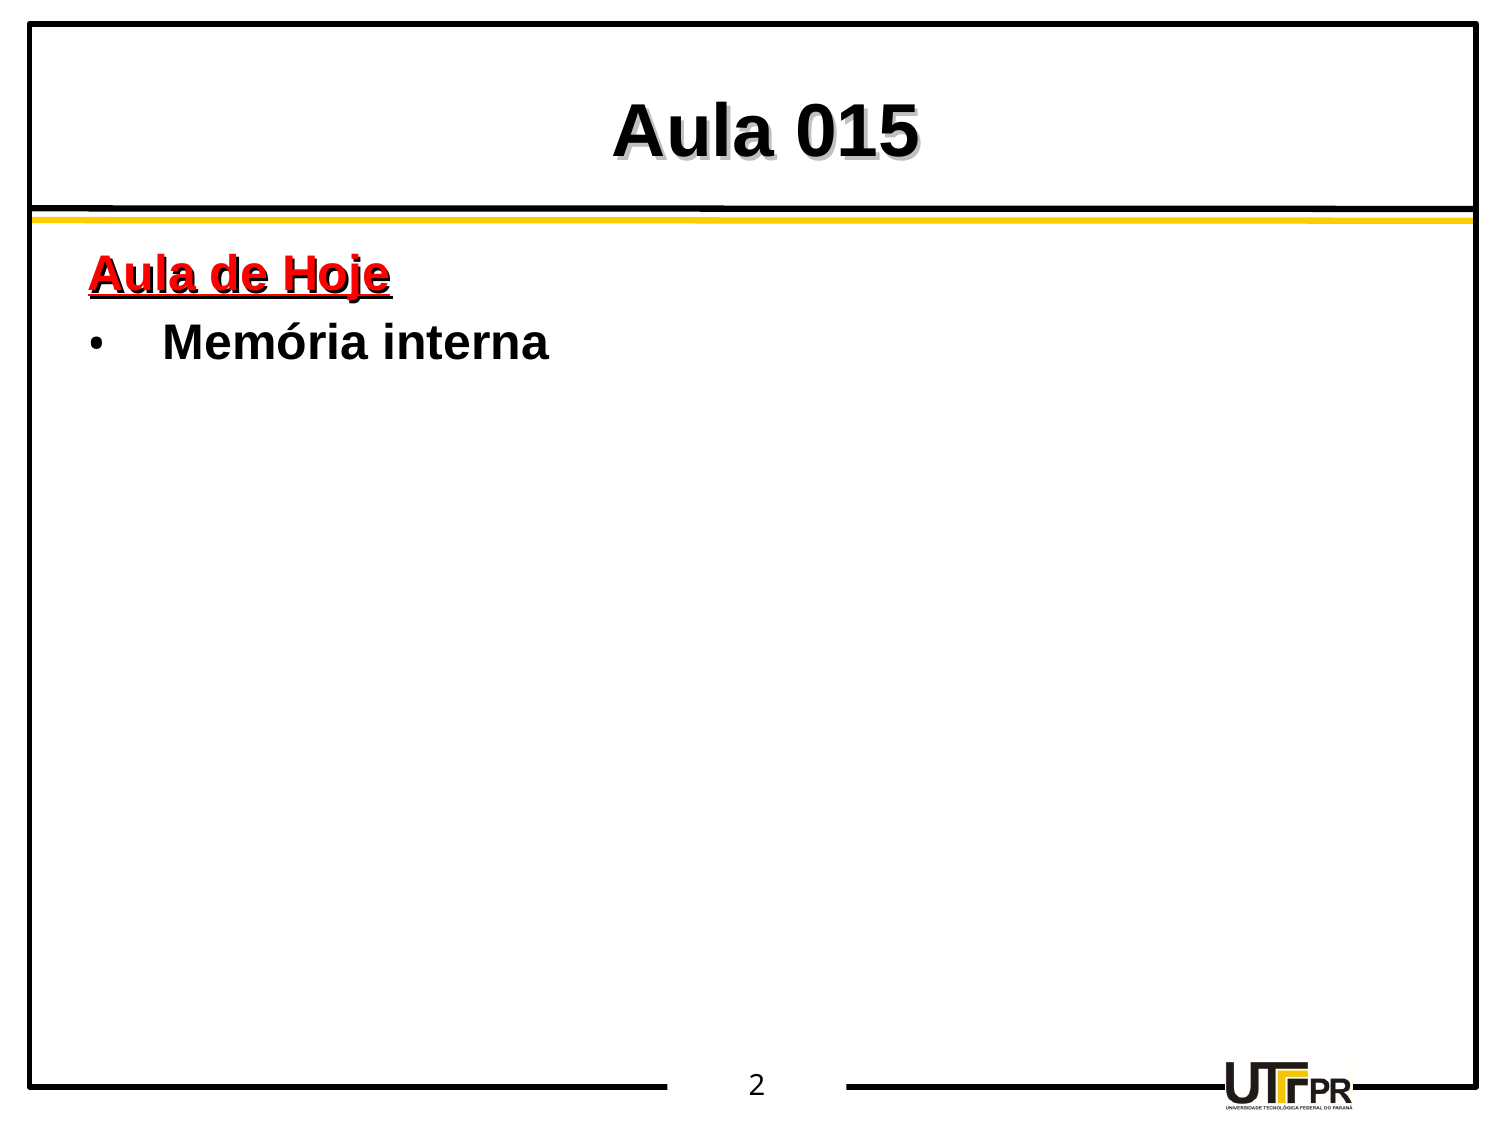

Aula 015
# Aula de Hoje
Memória interna